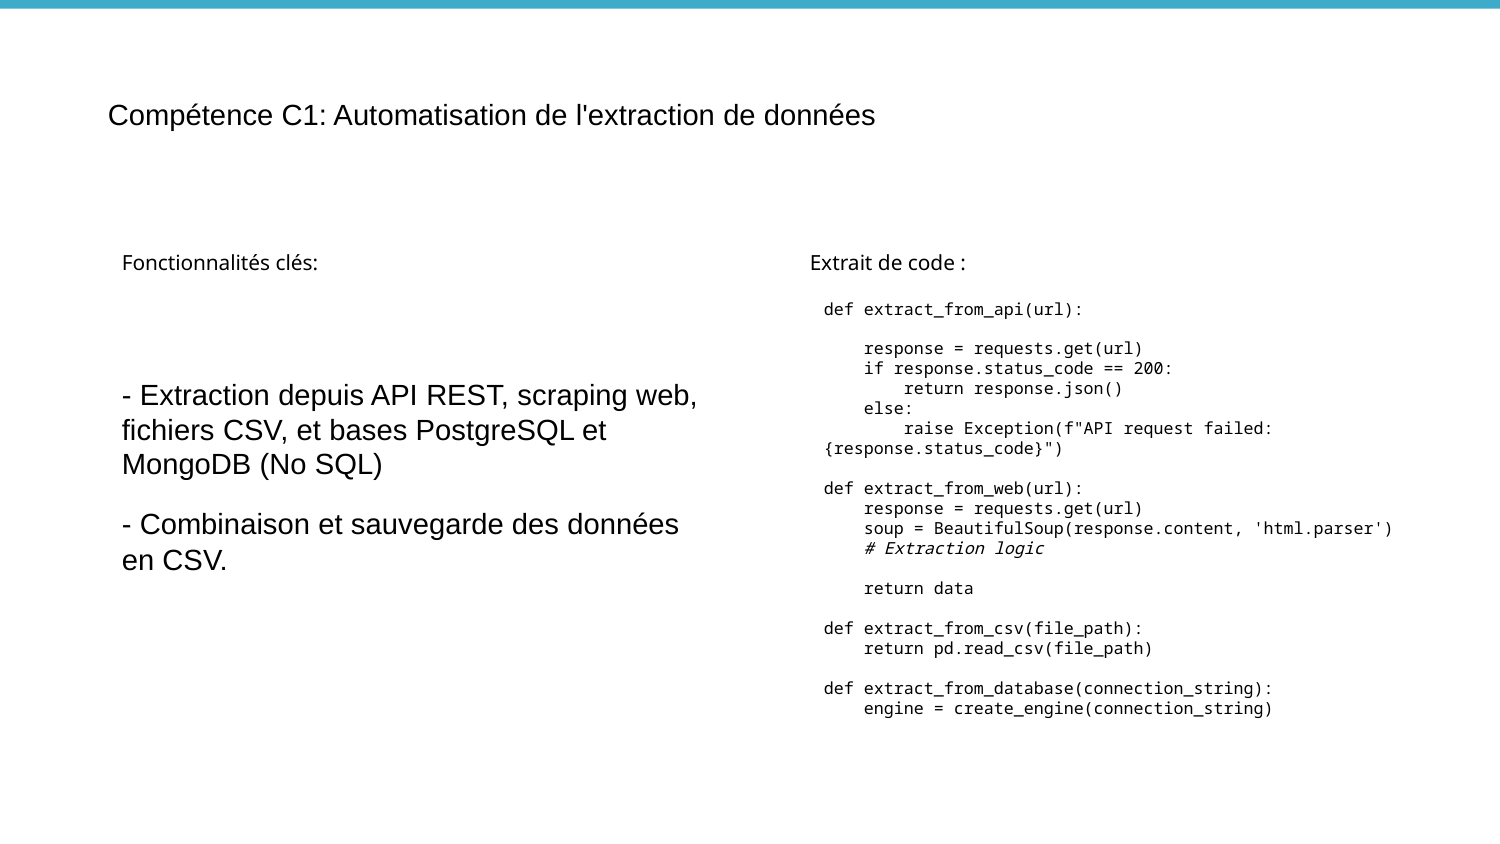

# Compétence C1: Automatisation de l'extraction de données
Fonctionnalités clés:
Extrait de code :
def extract_from_api(url):
 response = requests.get(url)
 if response.status_code == 200:
 return response.json()
 else:
 raise Exception(f"API request failed: {response.status_code}")
def extract_from_web(url):
 response = requests.get(url)
 soup = BeautifulSoup(response.content, 'html.parser')
 # Extraction logic
 return data
def extract_from_csv(file_path):
 return pd.read_csv(file_path)
def extract_from_database(connection_string):
 engine = create_engine(connection_string)
- Extraction depuis API REST, scraping web, fichiers CSV, et bases PostgreSQL et MongoDB (No SQL)
- Combinaison et sauvegarde des données en CSV.